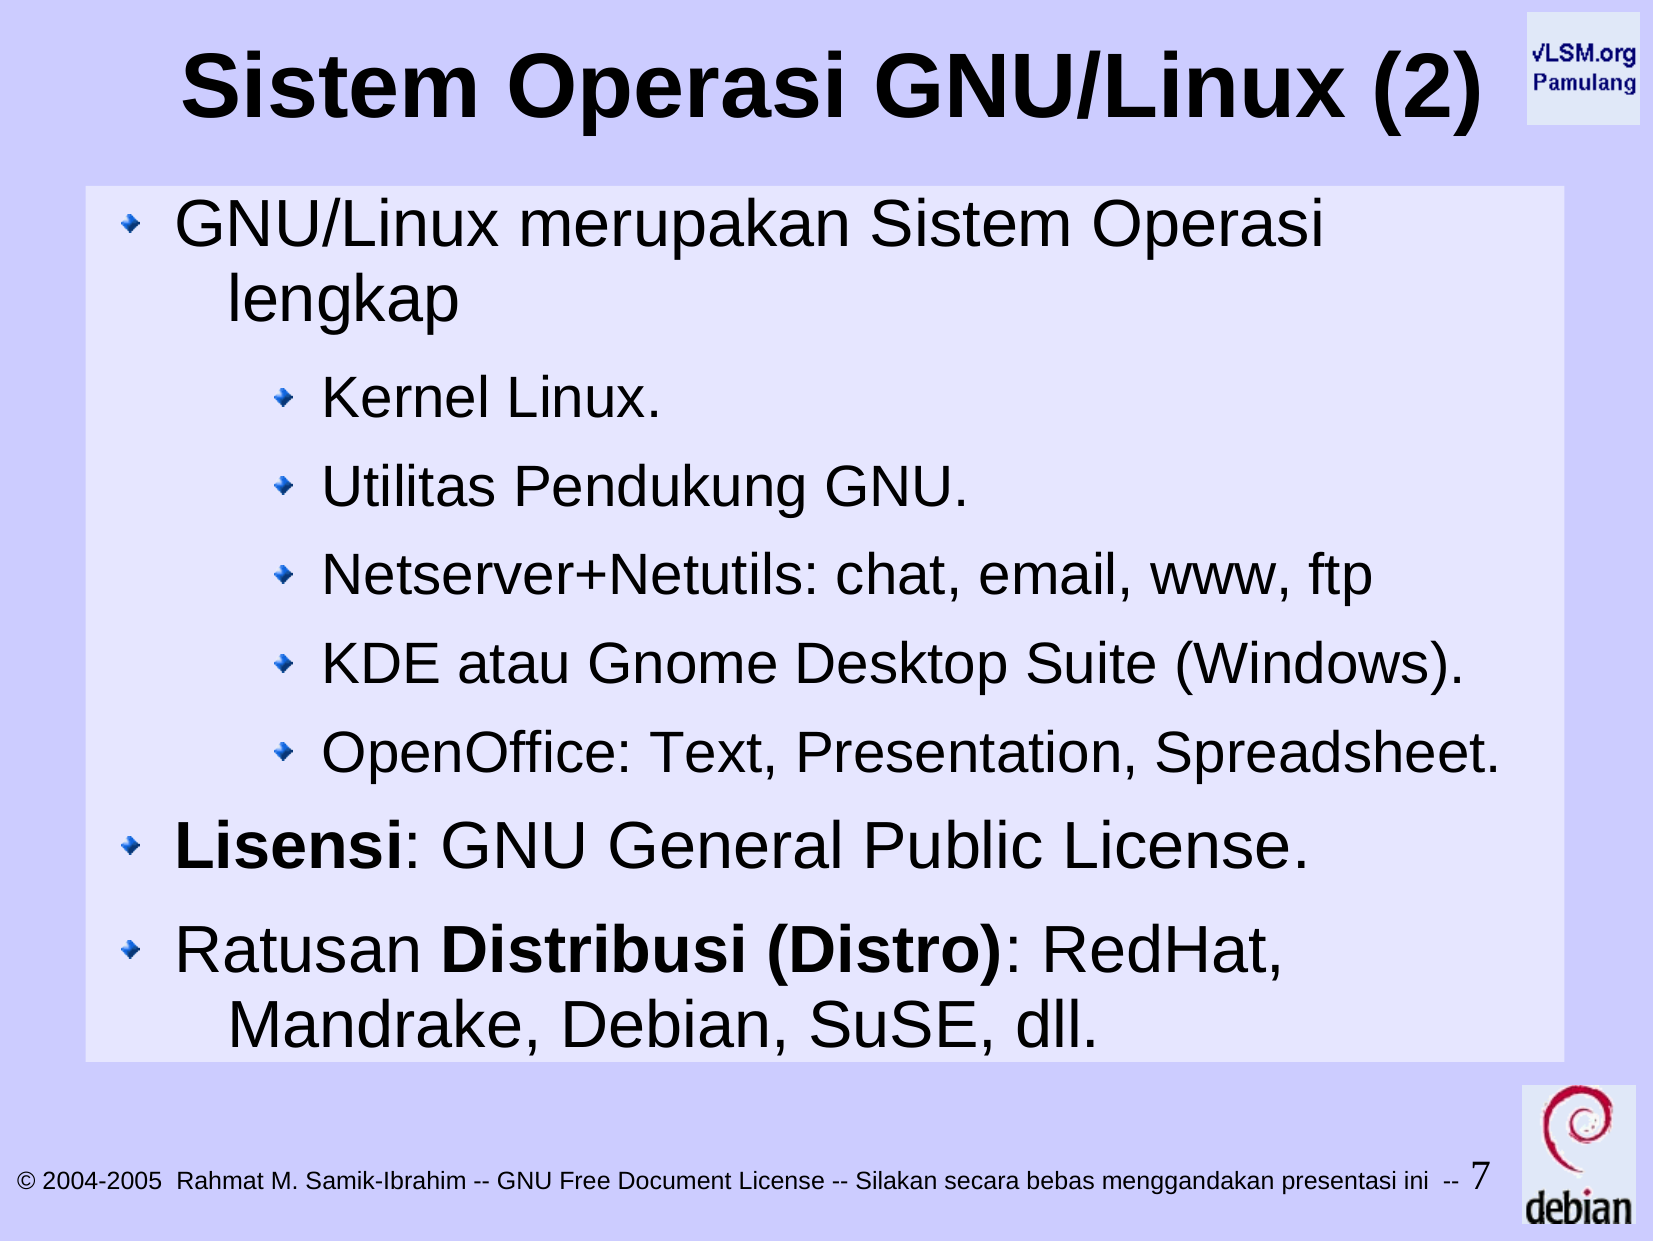

# Sistem Operasi GNU/Linux (2)
GNU/Linux merupakan Sistem Operasi lengkap
Kernel Linux.
Utilitas Pendukung GNU.
Netserver+Netutils: chat, email, www, ftp
KDE atau Gnome Desktop Suite (Windows).
OpenOffice: Text, Presentation, Spreadsheet.
Lisensi: GNU General Public License.
Ratusan Distribusi (Distro): RedHat, Mandrake, Debian, SuSE, dll.